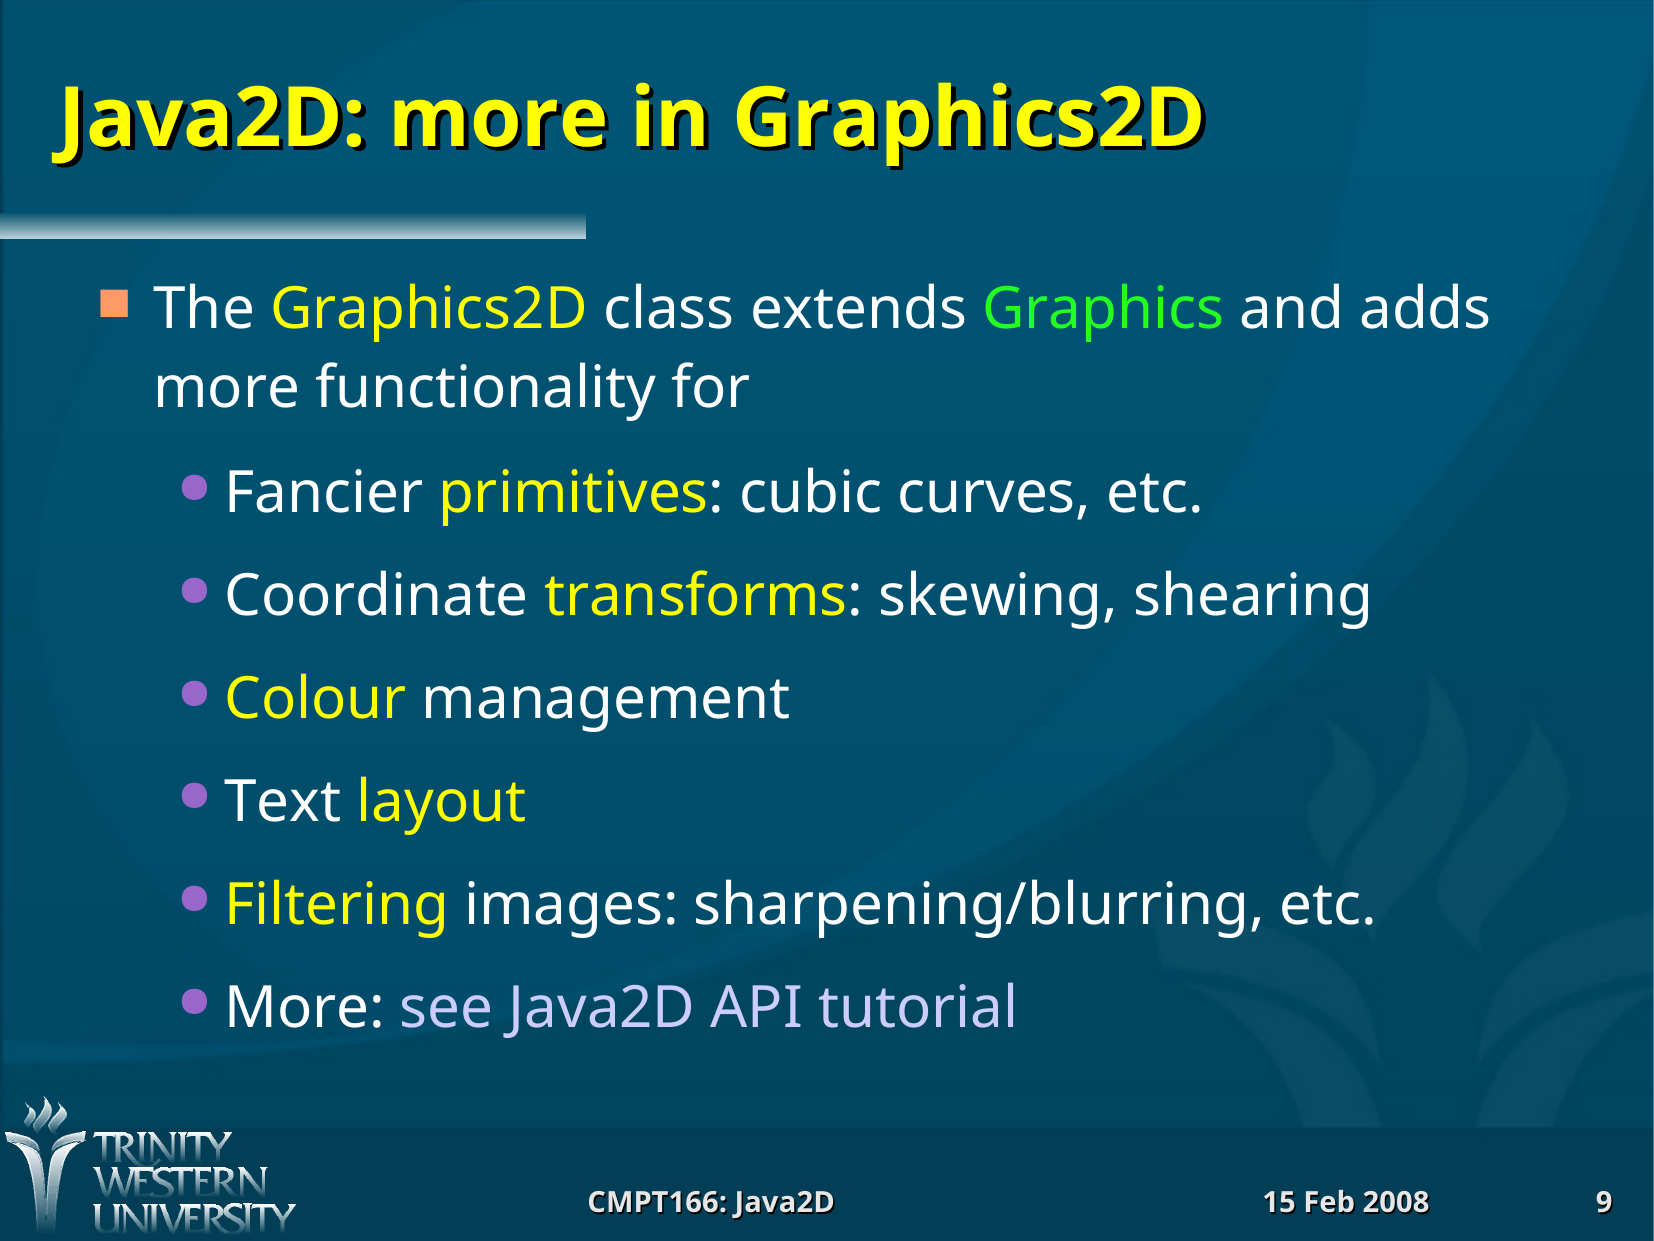

# Java2D: more in Graphics2D
The Graphics2D class extends Graphics and adds more functionality for
Fancier primitives: cubic curves, etc.
Coordinate transforms: skewing, shearing
Colour management
Text layout
Filtering images: sharpening/blurring, etc.
More: see Java2D API tutorial
CMPT166: Java2D
15 Feb 2008
9